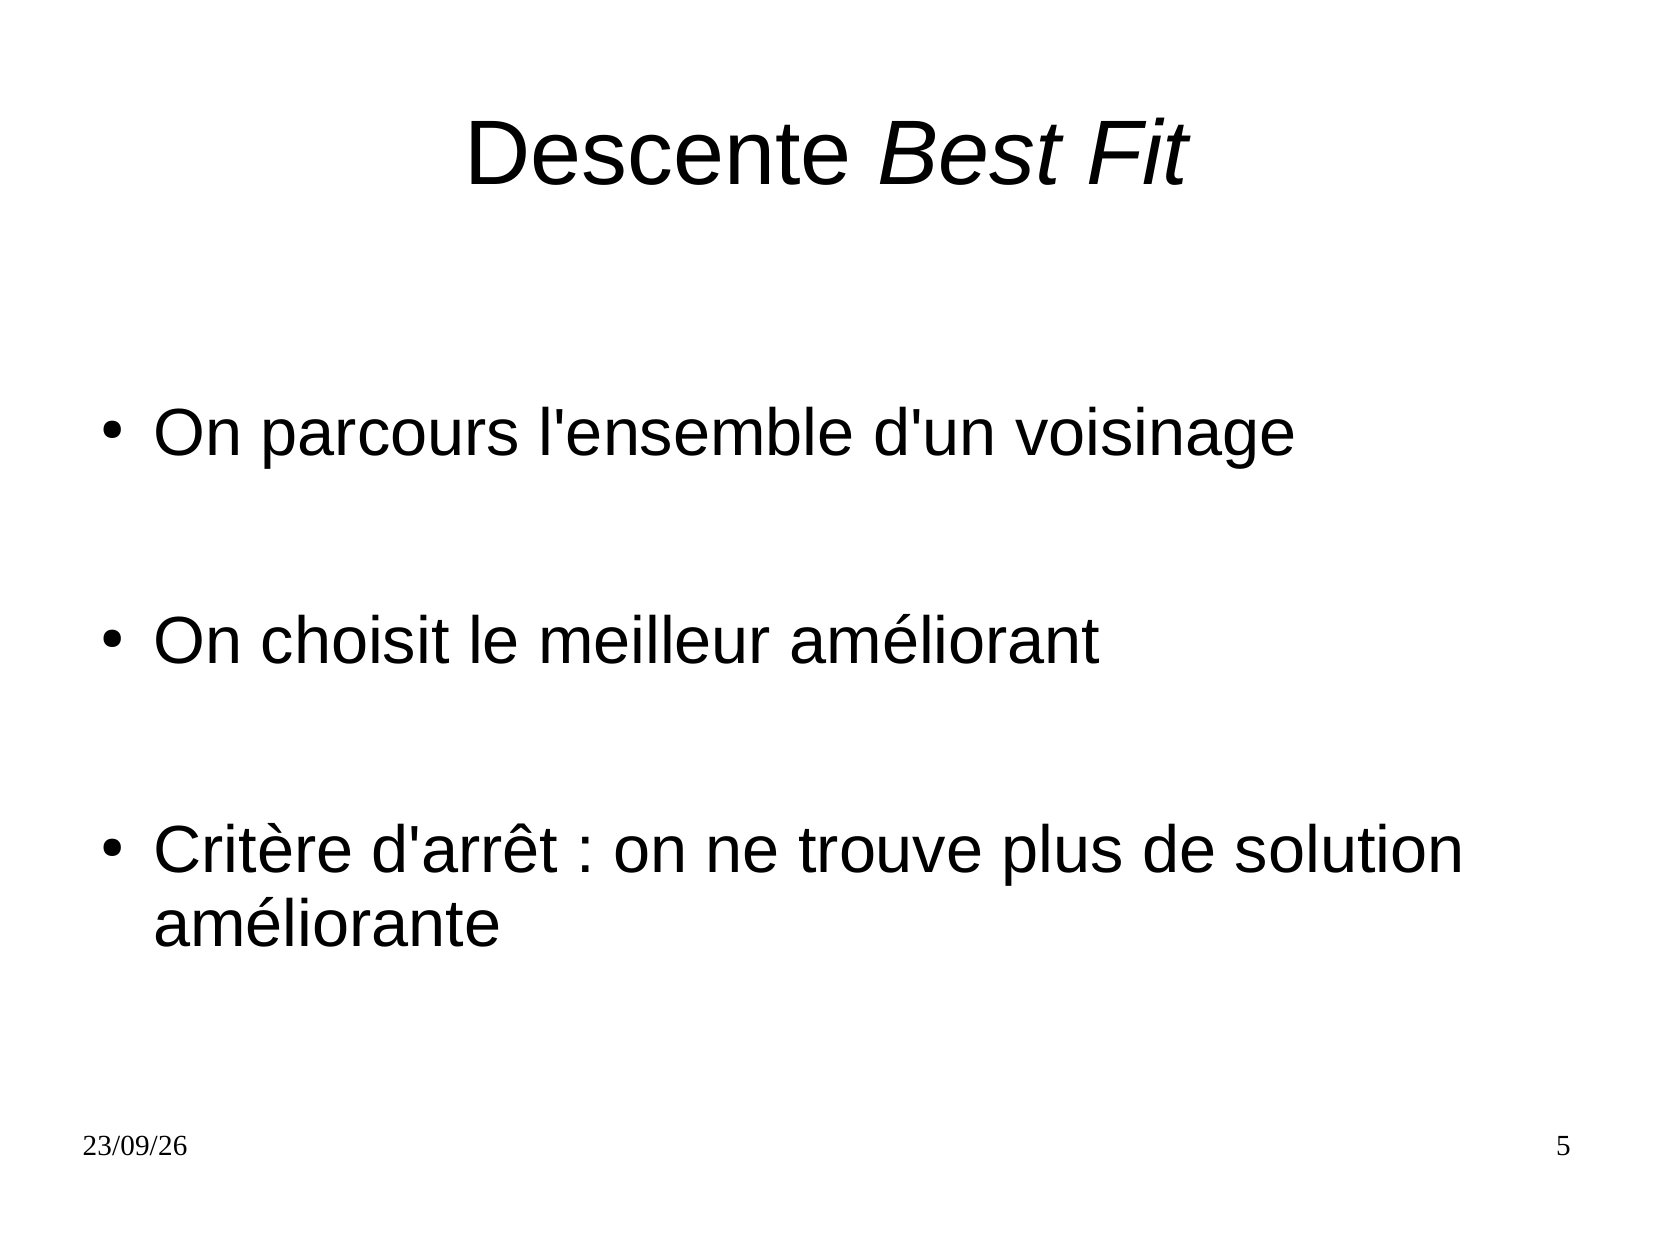

# Descente Best Fit
On parcours l'ensemble d'un voisinage
On choisit le meilleur améliorant
Critère d'arrêt : on ne trouve plus de solution améliorante
5